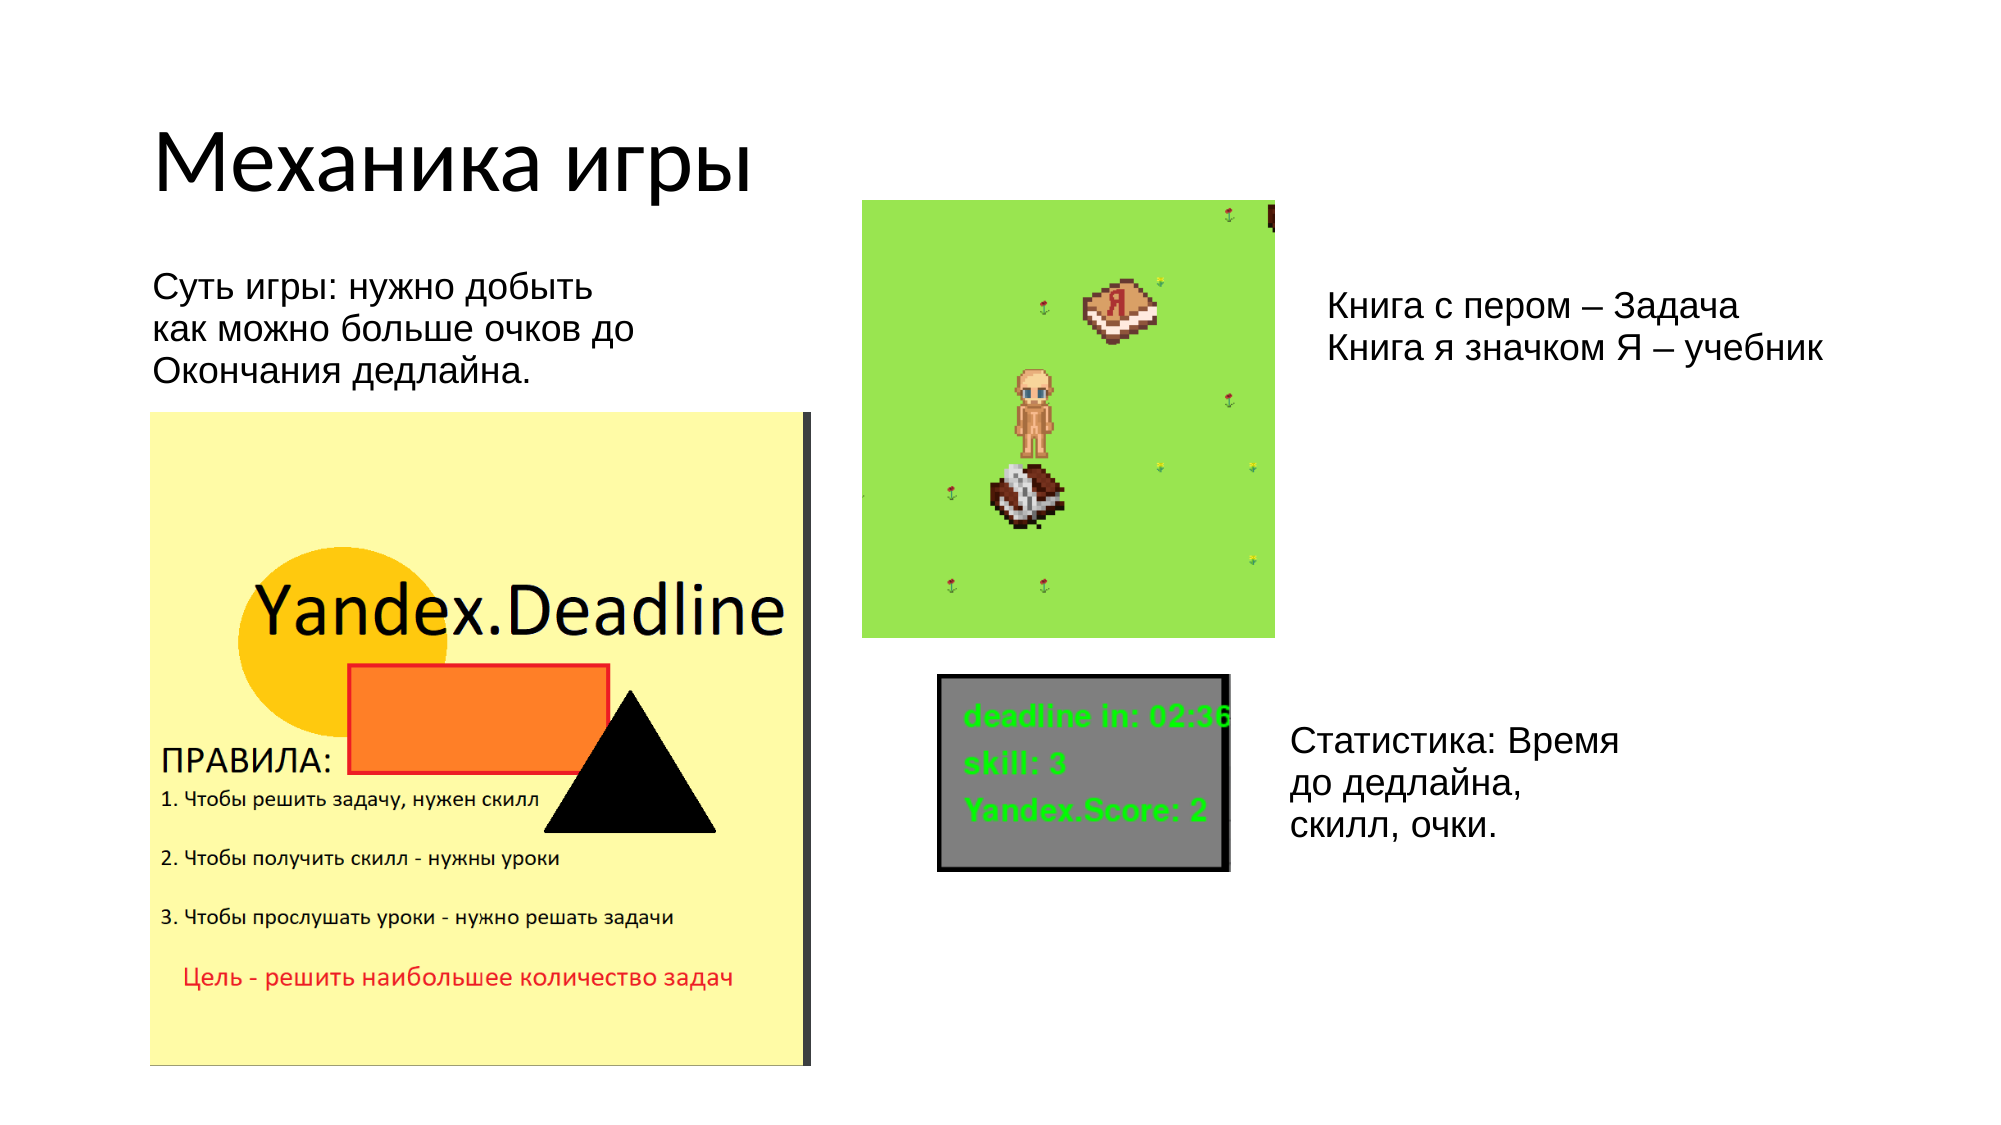

# Механика игры
Суть игры: нужно добыть как можно больше очков до
Окончания дедлайна.
Книга с пером – Задача
Книга я значком Я – учебник
Статистика: Время до дедлайна, скилл, очки.